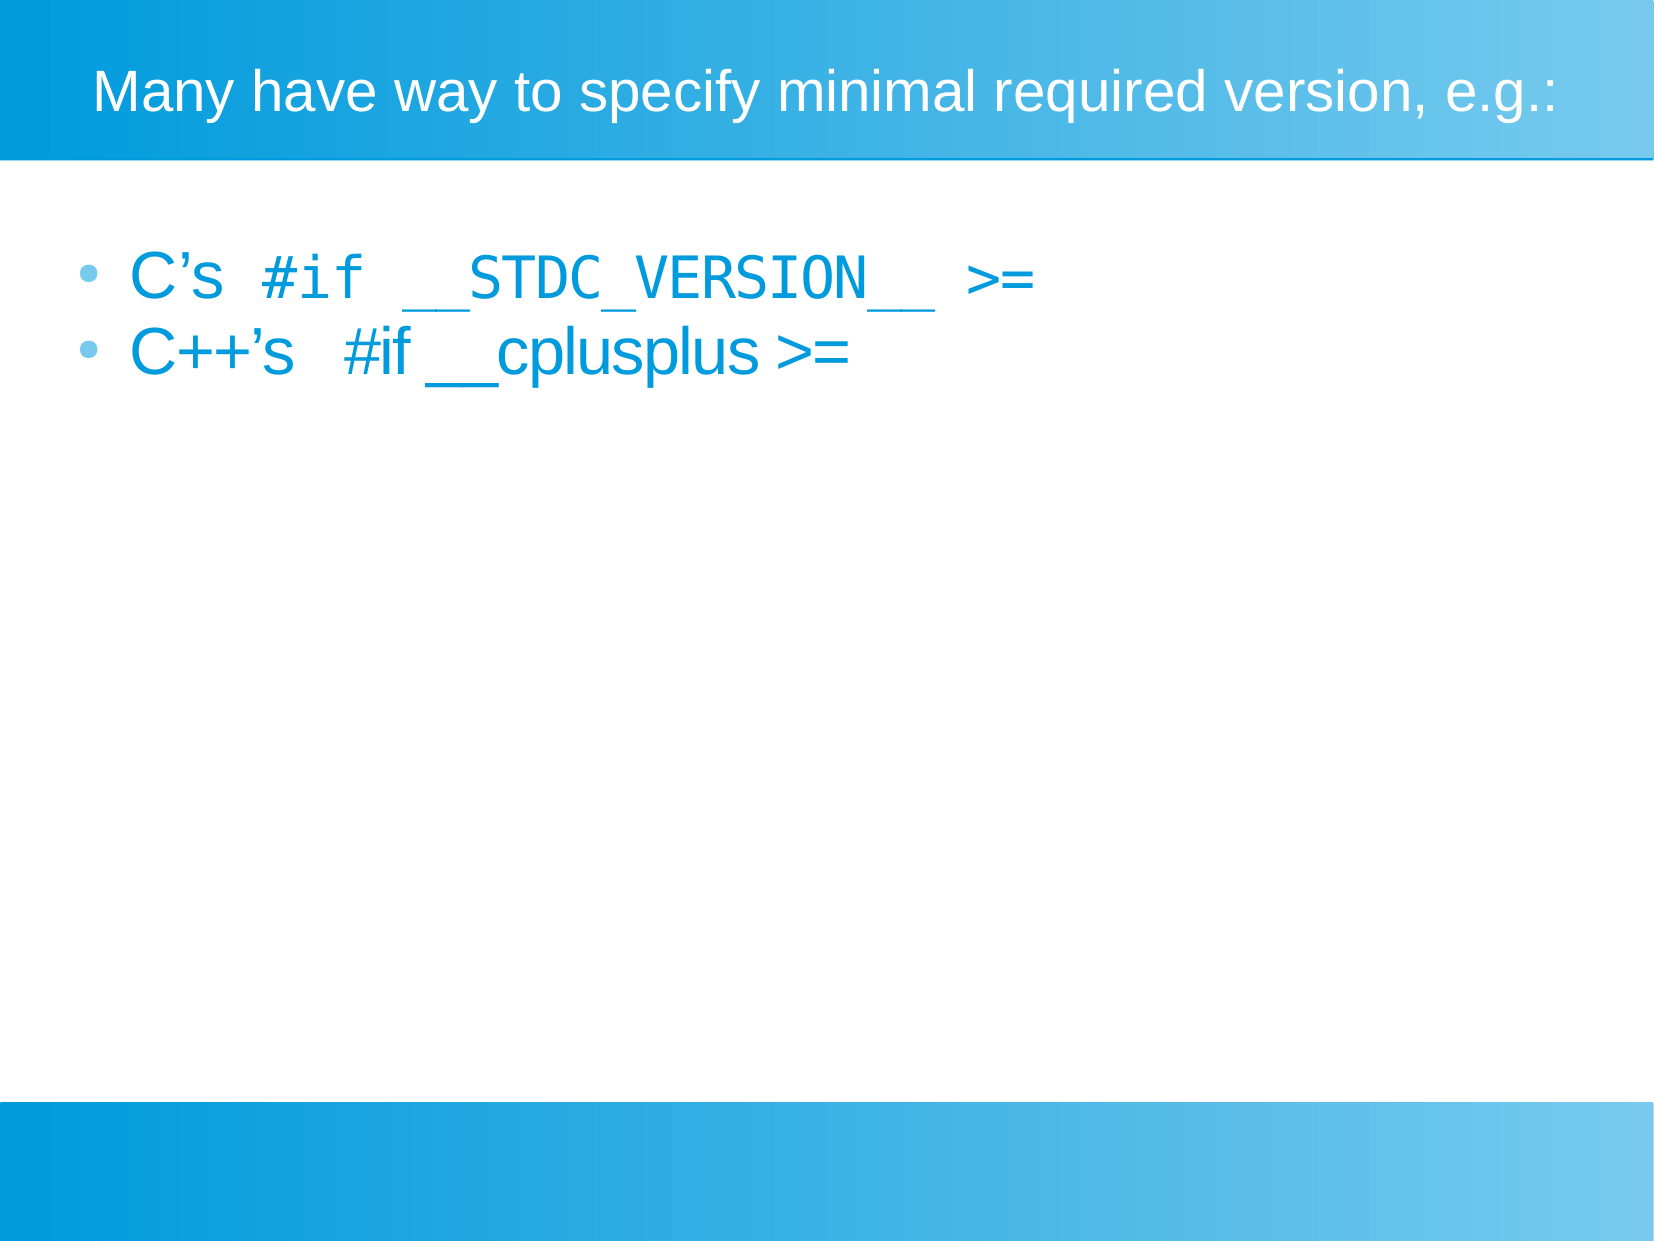

# Many have way to specify minimal required version, e.g.:
C’s #if __STDC_VERSION__ >=
C++’s #if __cplusplus >=